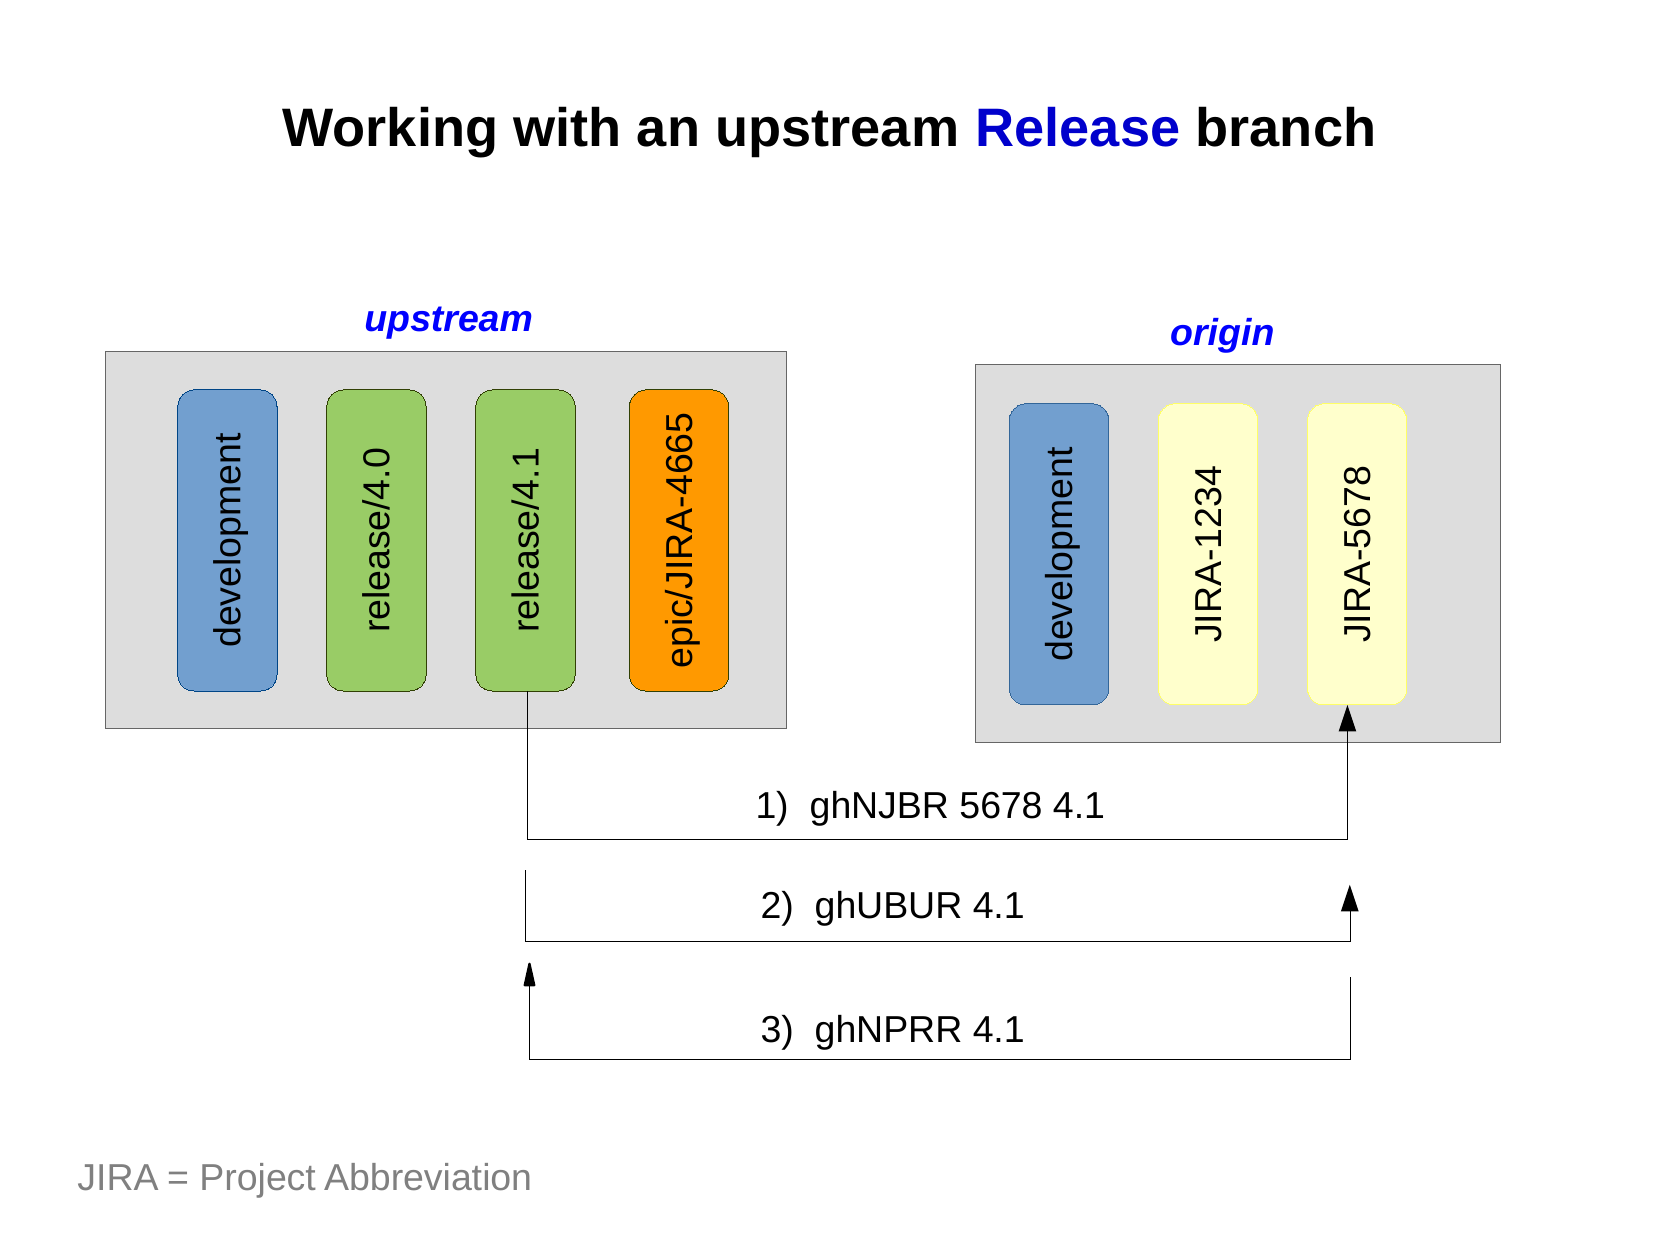

Working with an upstream Release branch
upstream
origin
release/4.0
release/4.1
epic/JIRA-4665
development
development
JIRA-1234
JIRA-5678
1) ghNJBR 5678 4.1
2) ghUBUR 4.1
3) ghNPRR 4.1
JIRA = Project Abbreviation